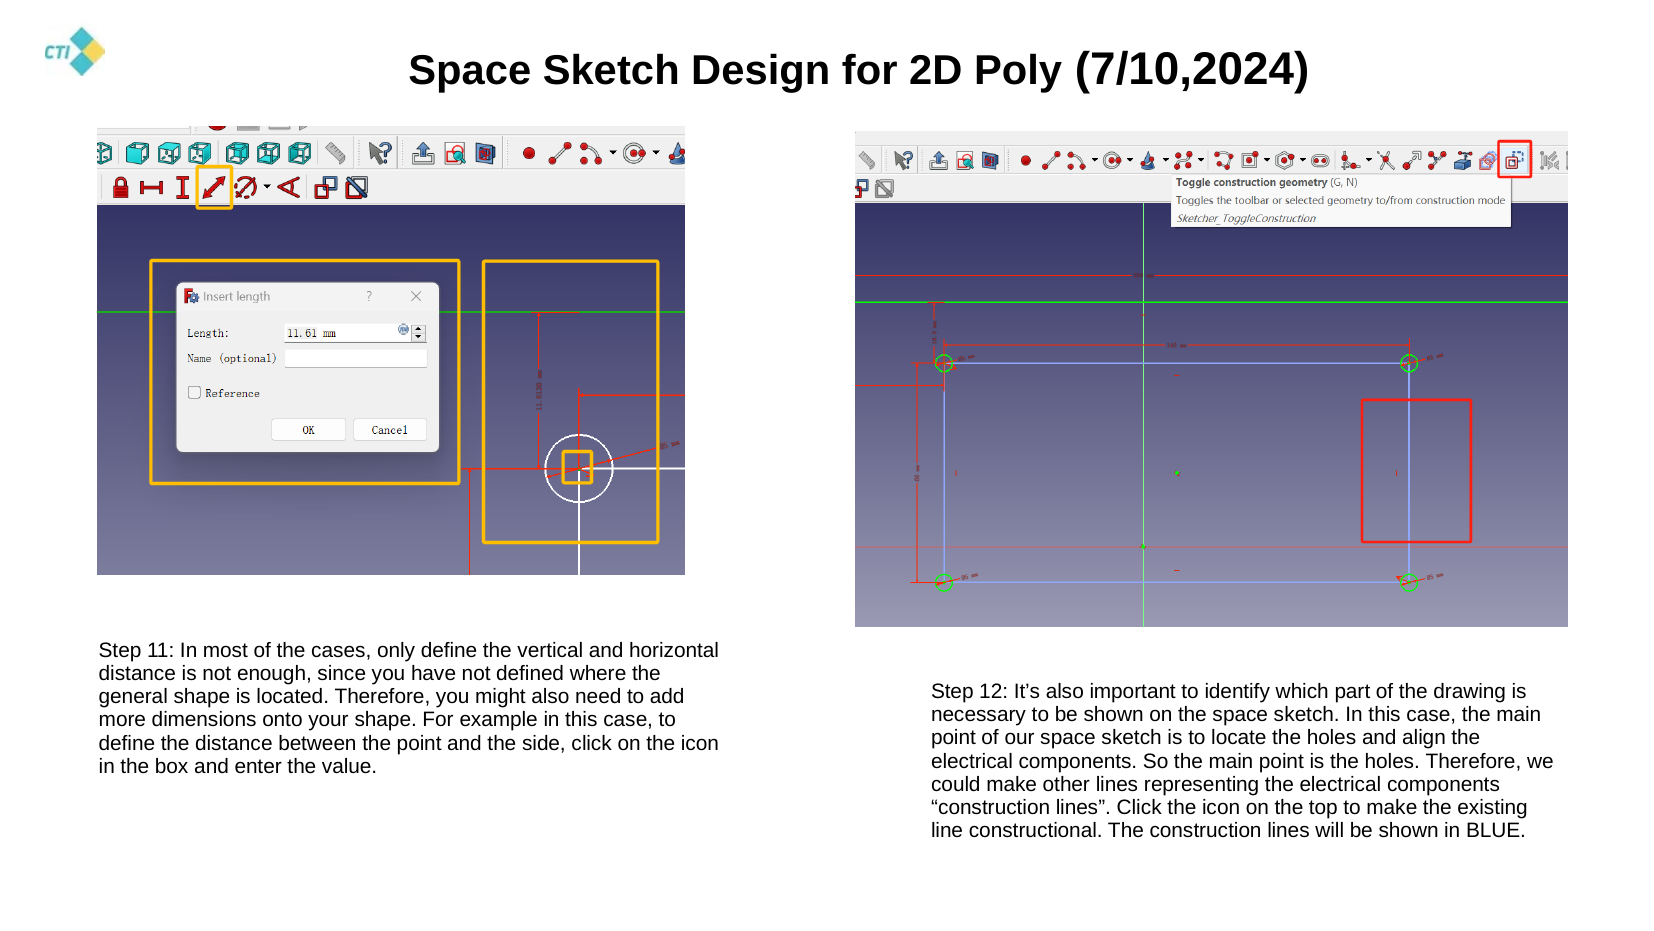

# Space Sketch Design for 2D Poly (7/10,2024)
New
New
Step 11: In most of the cases, only define the vertical and horizontal distance is not enough, since you have not defined where the general shape is located. Therefore, you might also need to add more dimensions onto your shape. For example in this case, to define the distance between the point and the side, click on the icon in the box and enter the value.
Step 12: It’s also important to identify which part of the drawing is necessary to be shown on the space sketch. In this case, the main point of our space sketch is to locate the holes and align the electrical components. So the main point is the holes. Therefore, we could make other lines representing the electrical components “construction lines”. Click the icon on the top to make the existing line constructional. The construction lines will be shown in BLUE.